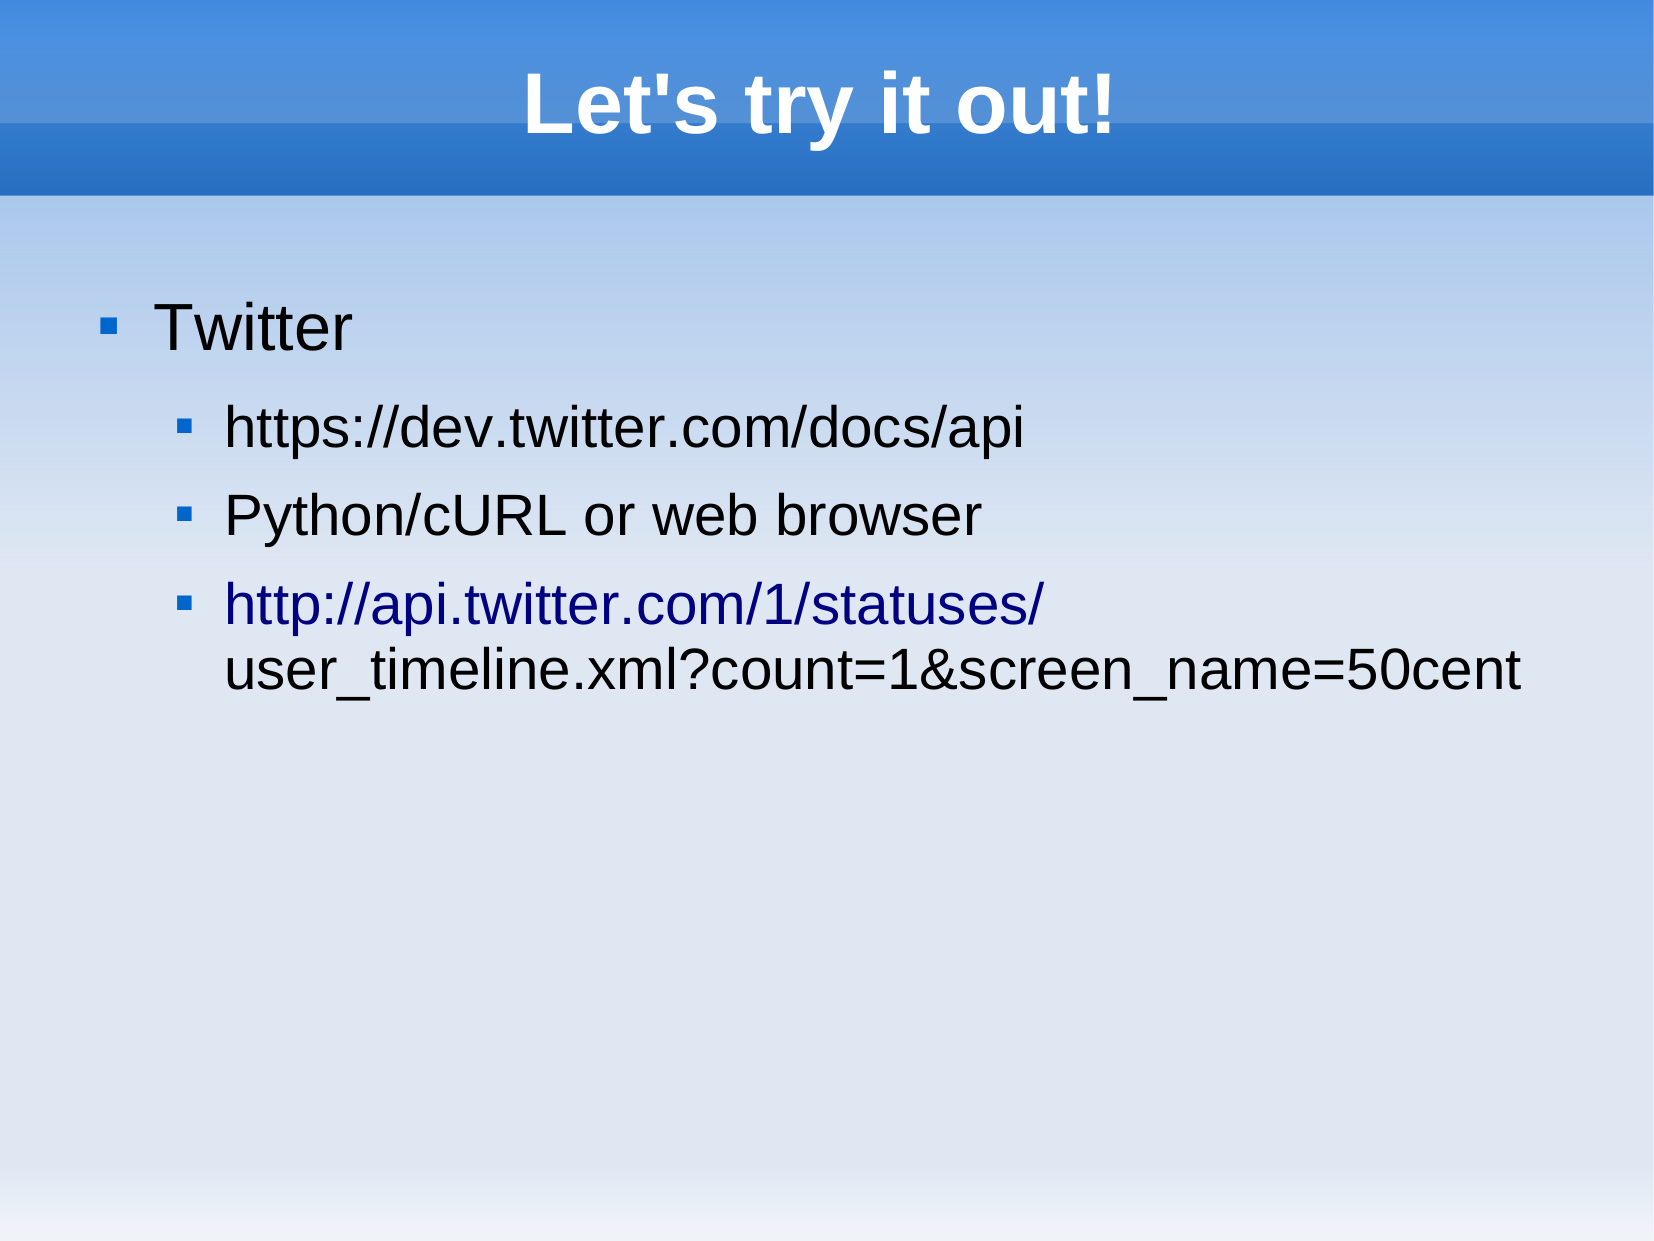

# Let's try it out!
Twitter
https://dev.twitter.com/docs/api
Python/cURL or web browser
http://api.twitter.com/1/statuses/
user_timeline.xml?count=1&screen_name=50cent